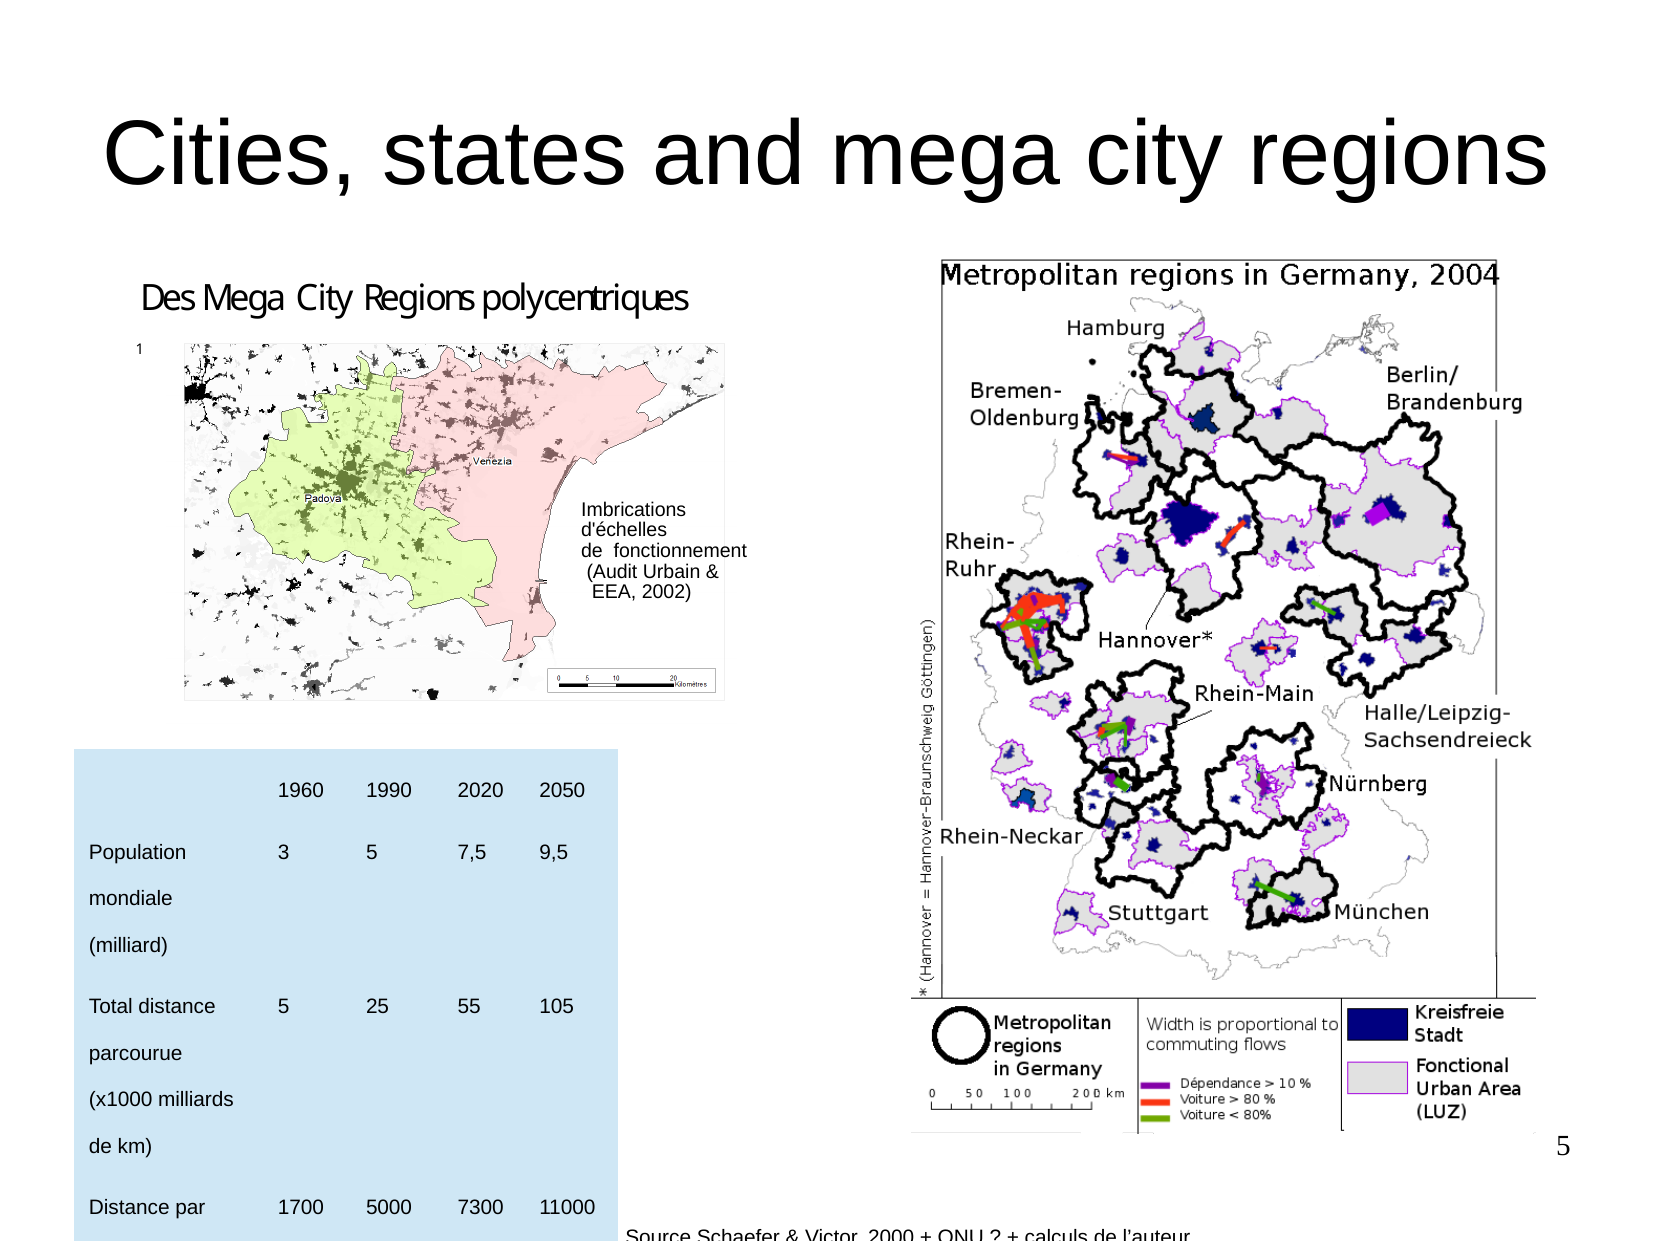

# Cities, states and mega city regions
| | 1960 | 1990 | 2020 | 2050 |
| --- | --- | --- | --- | --- |
| Population mondiale (milliard) | 3 | 5 | 7,5 | 9,5 |
| Total distance parcourue (x1000 milliards de km) | 5 | 25 | 55 | 105 |
| Distance par personne et par an | 1700 | 5000 | 7300 | 11000 |
5
Source Schaefer & Victor, 2000 + ONU ? + calculs de l’auteur